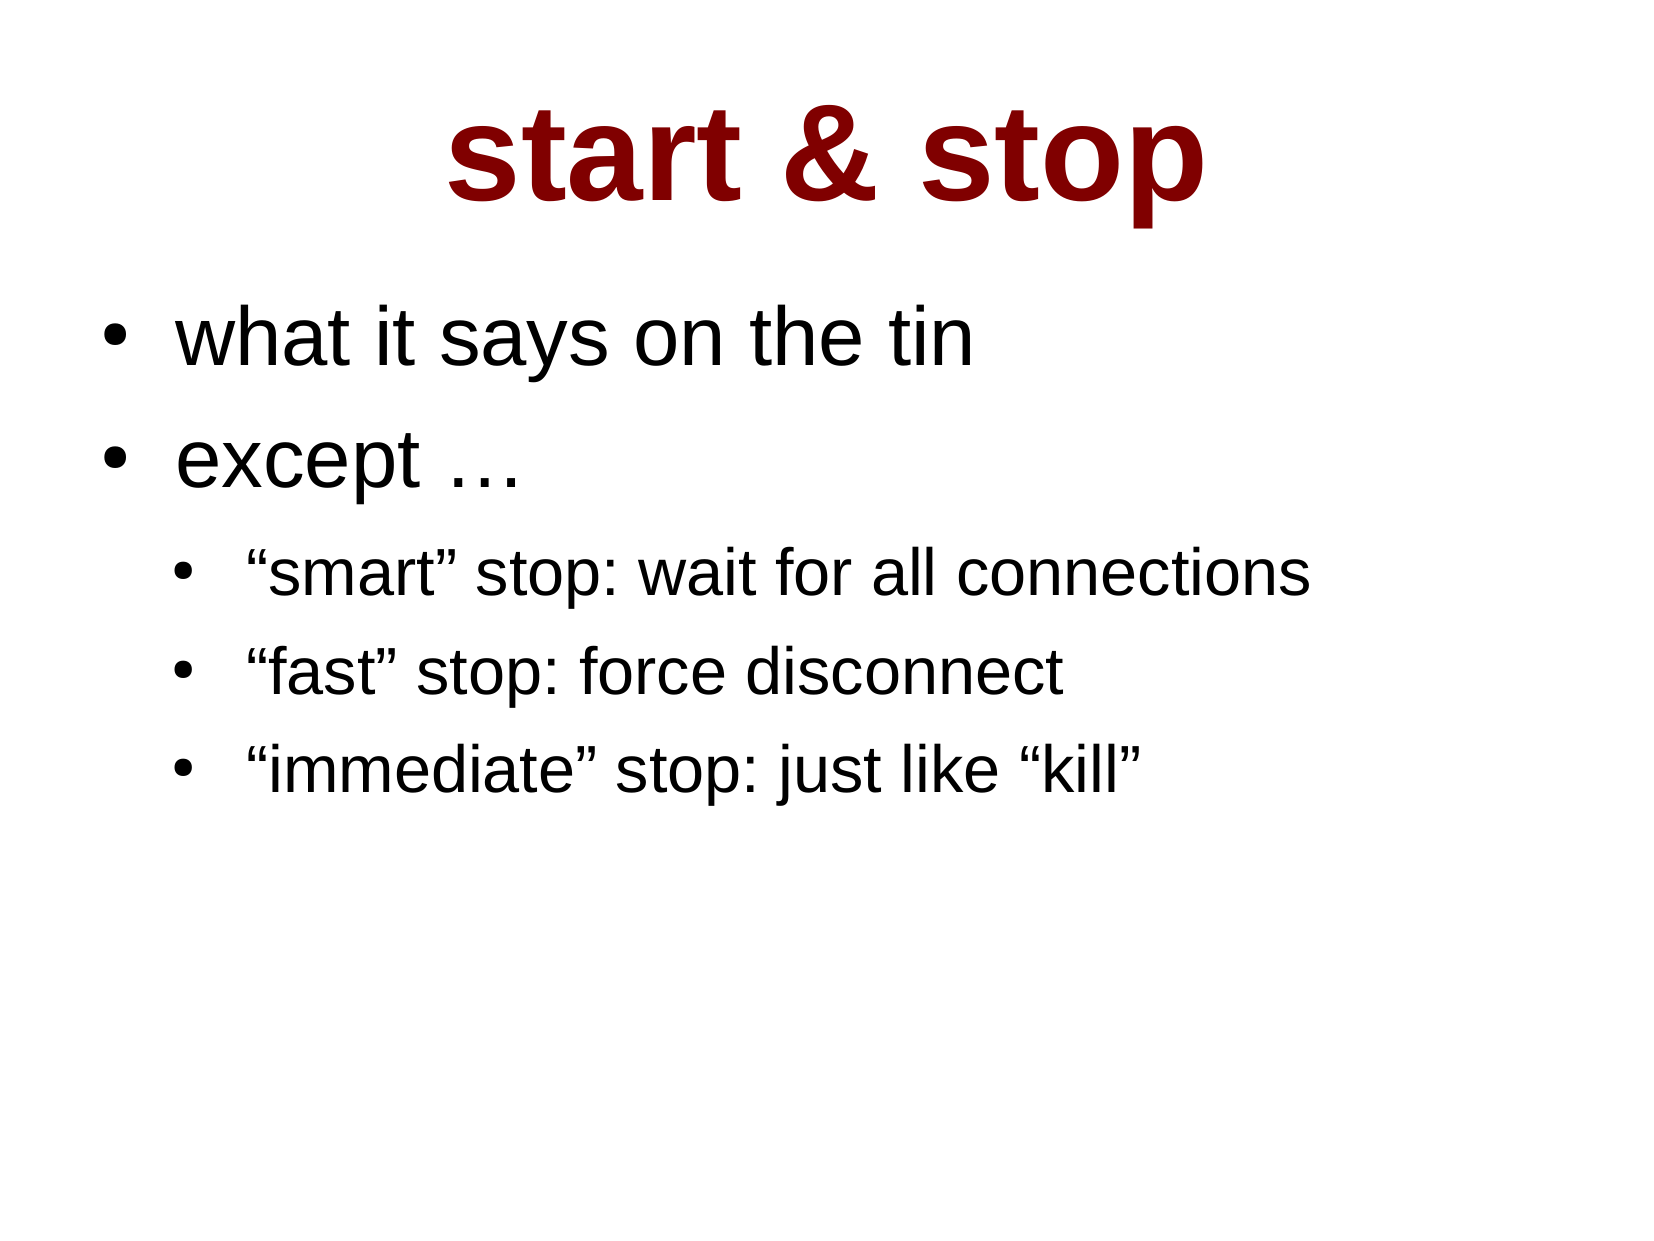

# start & stop
what it says on the tin
except …
“smart” stop: wait for all connections
“fast” stop: force disconnect
“immediate” stop: just like “kill”